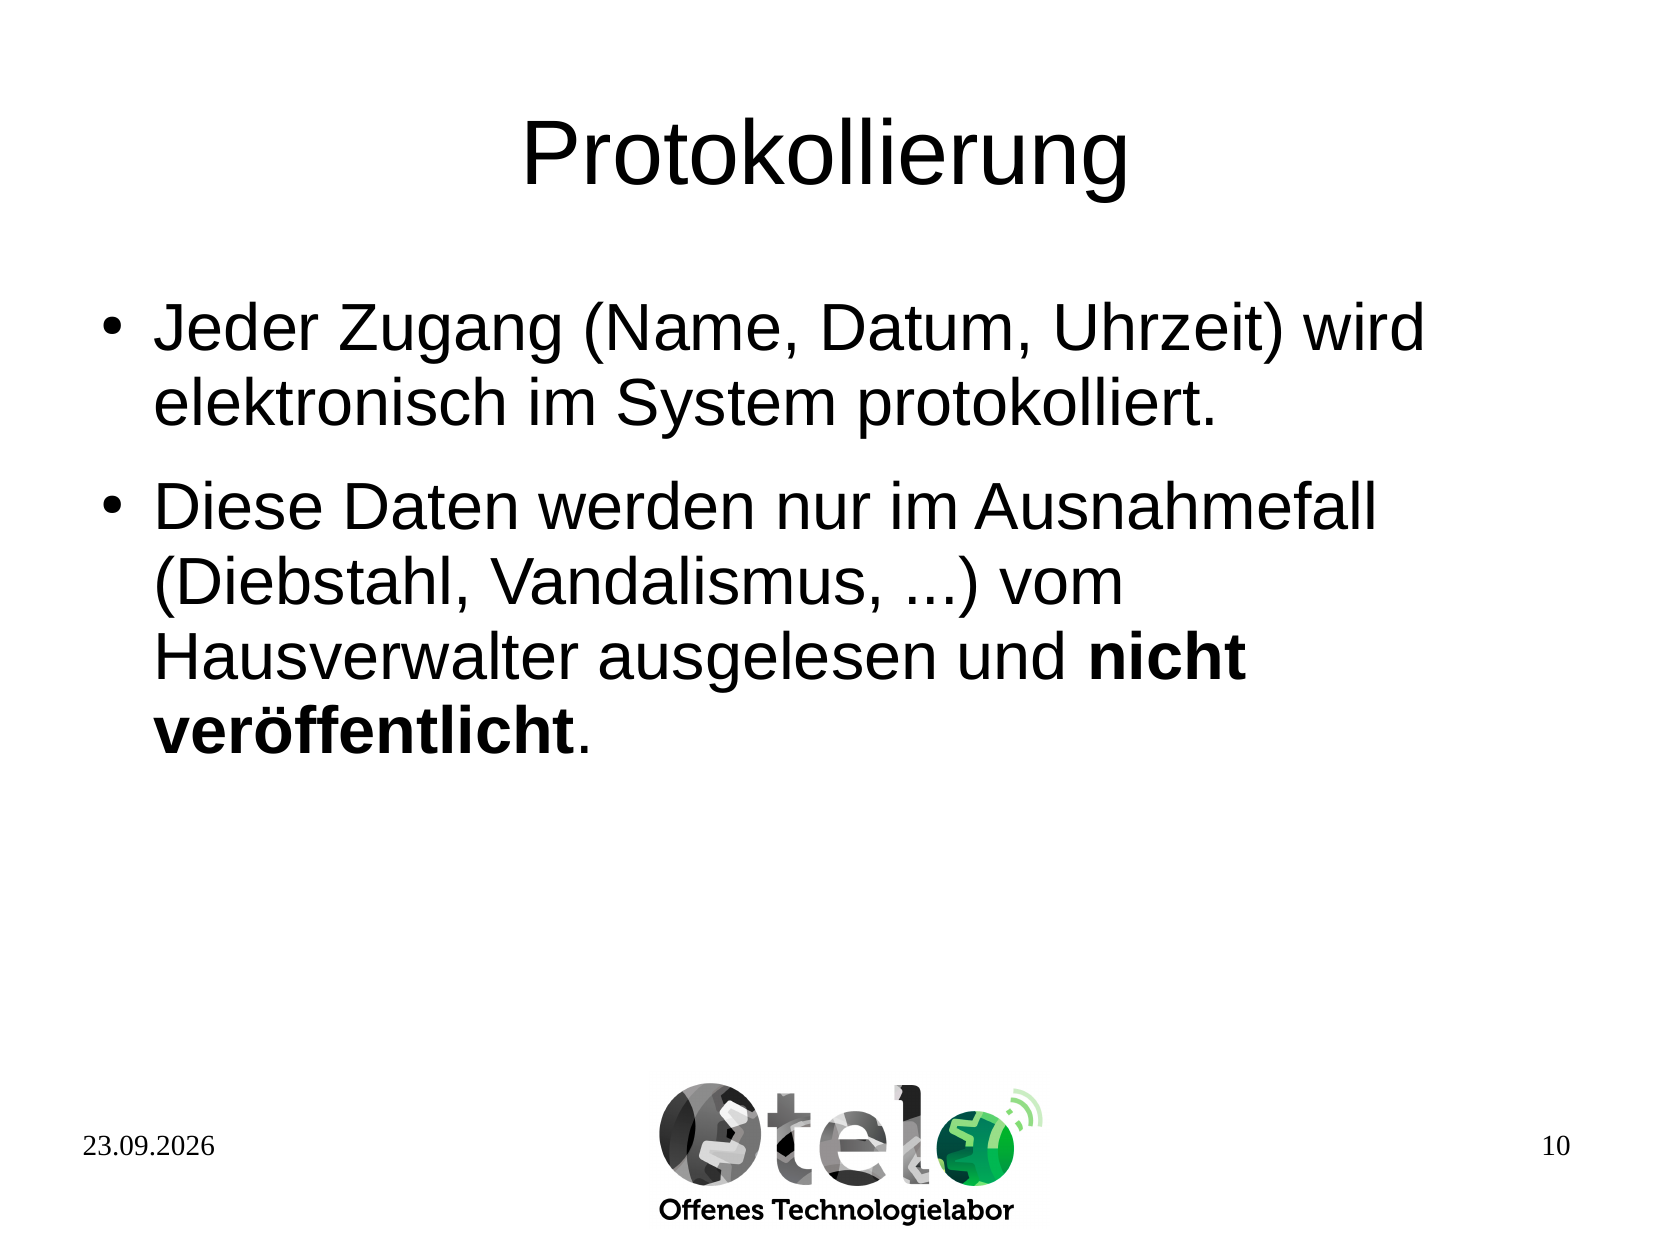

# Protokollierung
Jeder Zugang (Name, Datum, Uhrzeit) wird elektronisch im System protokolliert.
Diese Daten werden nur im Ausnahmefall (Diebstahl, Vandalismus, ...) vom Hausverwalter ausgelesen und nicht veröffentlicht.
10